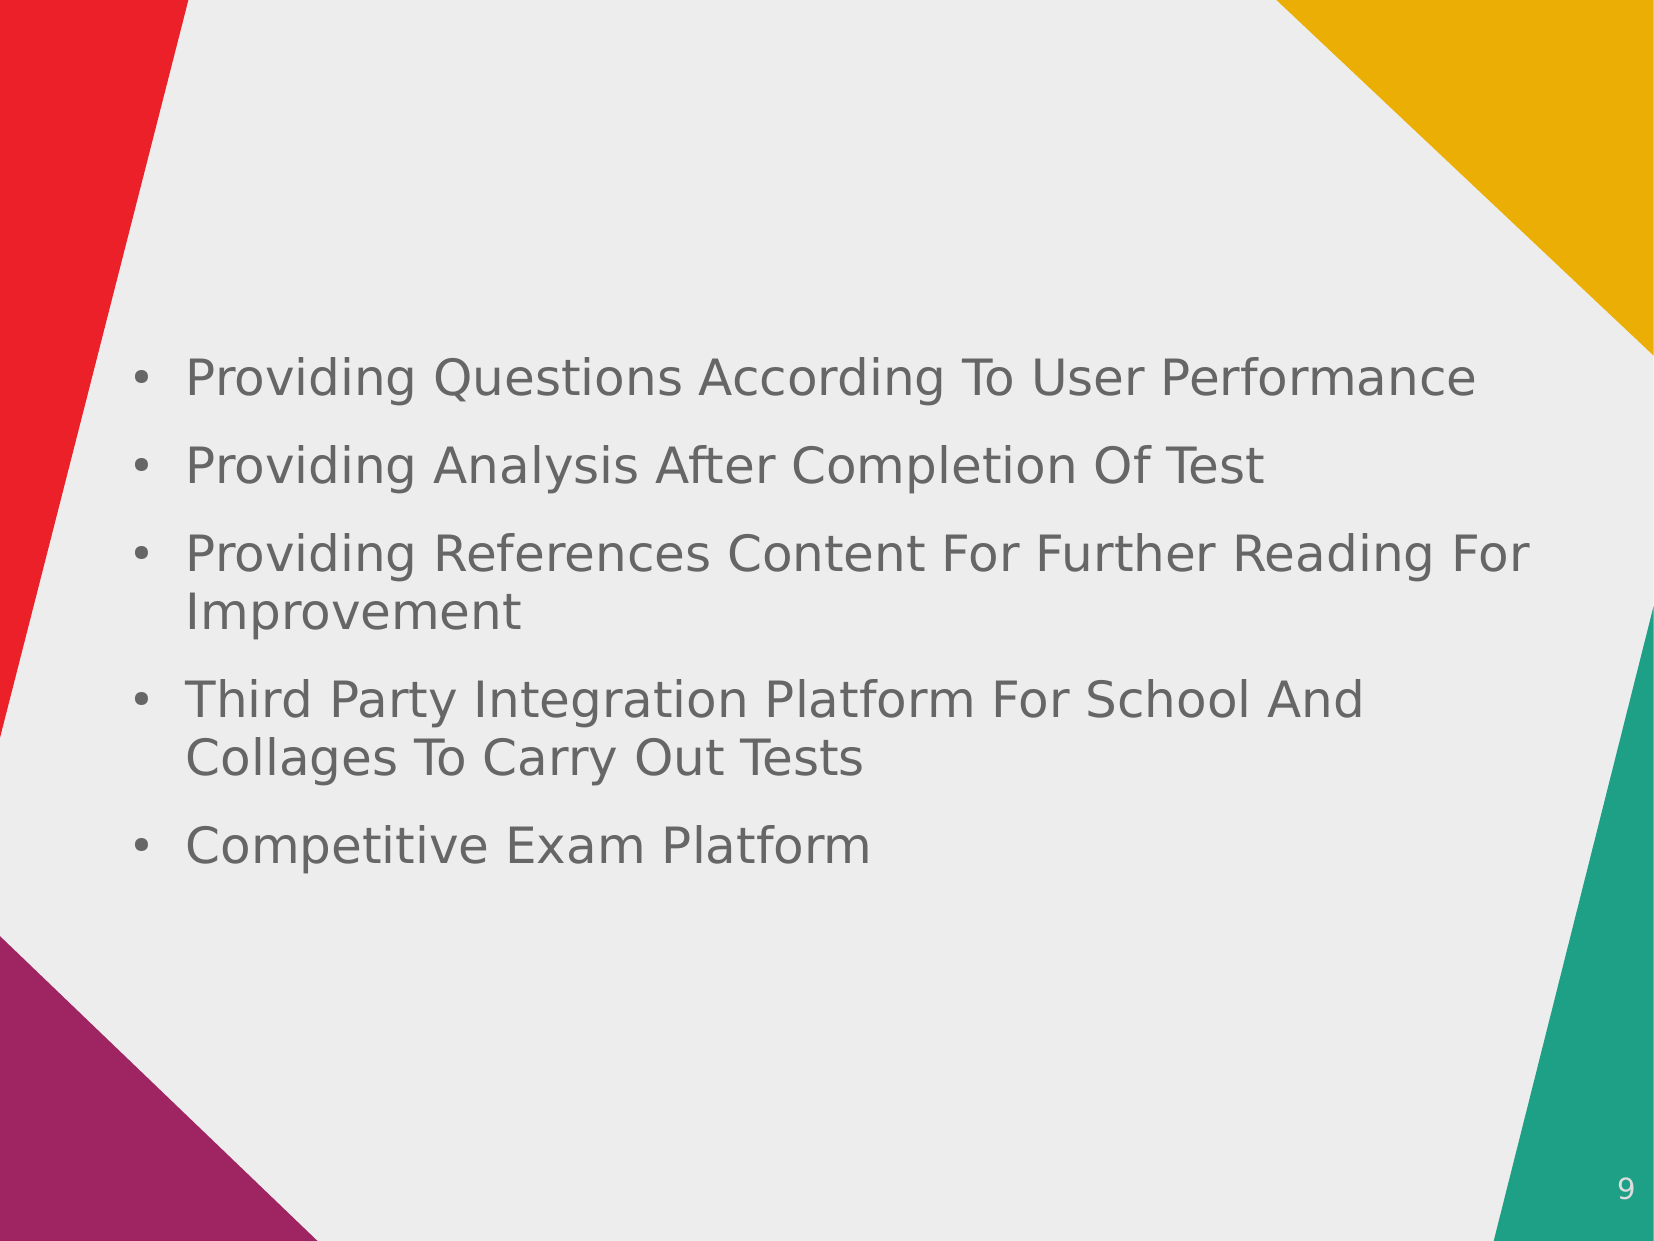

# Providing Questions According To User Performance
Providing Analysis After Completion Of Test
Providing References Content For Further Reading For Improvement
Third Party Integration Platform For School And Collages To Carry Out Tests
Competitive Exam Platform
9